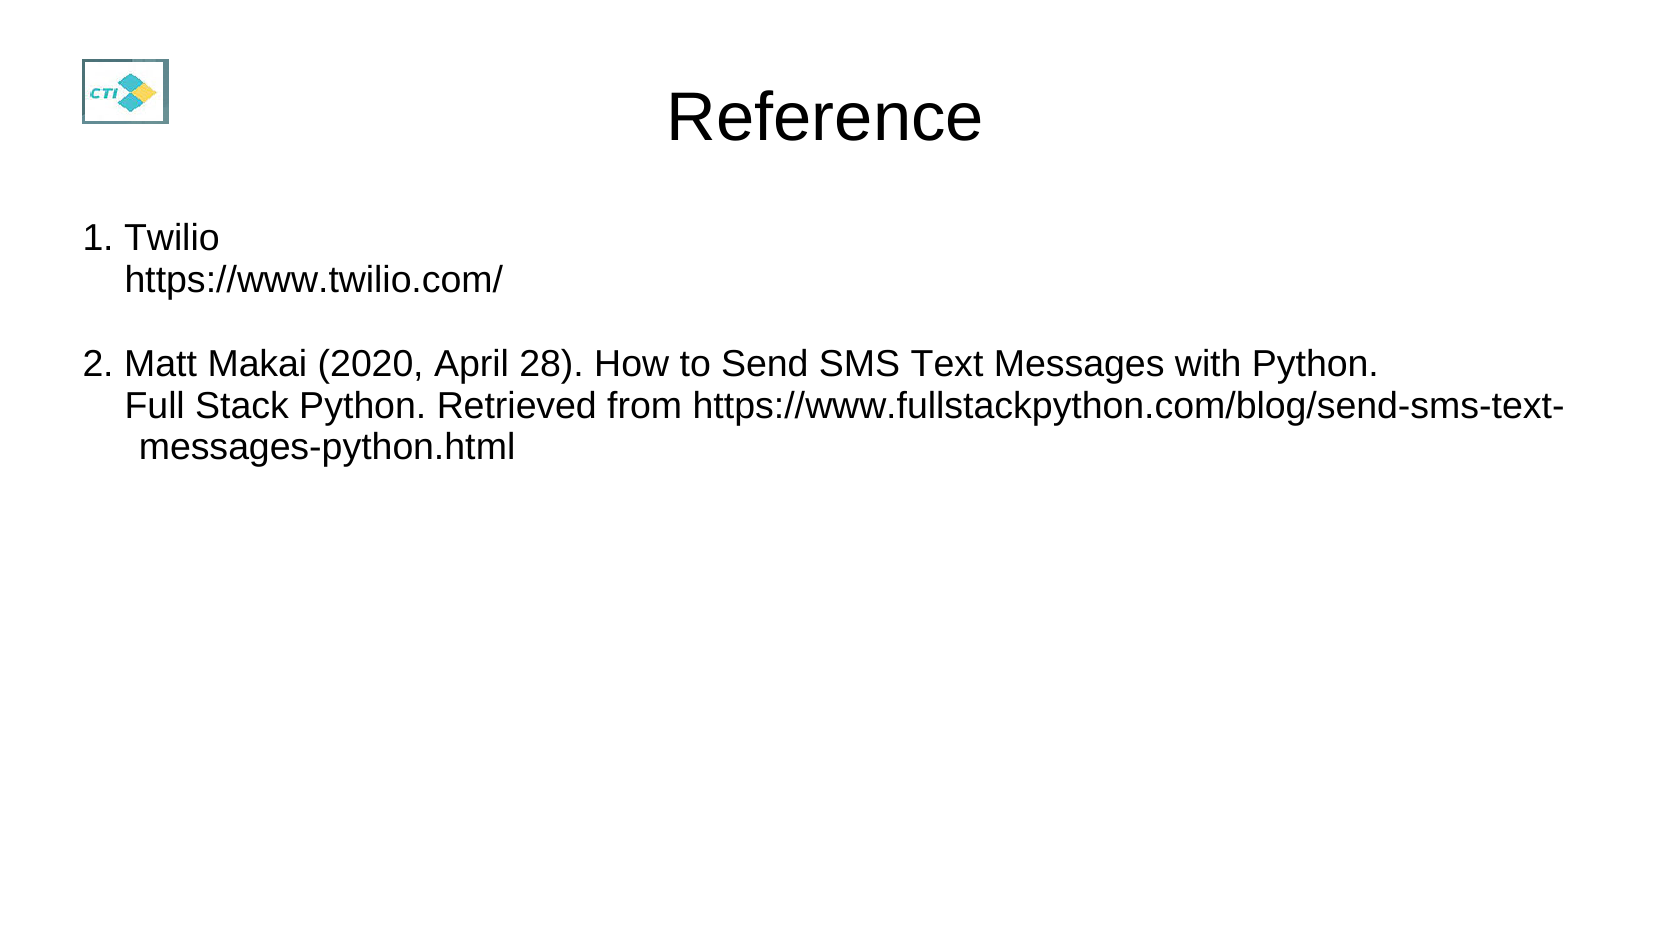

# Reference
1. Twilio
 https://www.twilio.com/
2. Matt Makai (2020, April 28). How to Send SMS Text Messages with Python.
 Full Stack Python. Retrieved from https://www.fullstackpython.com/blog/send-sms-text-messages-python.html